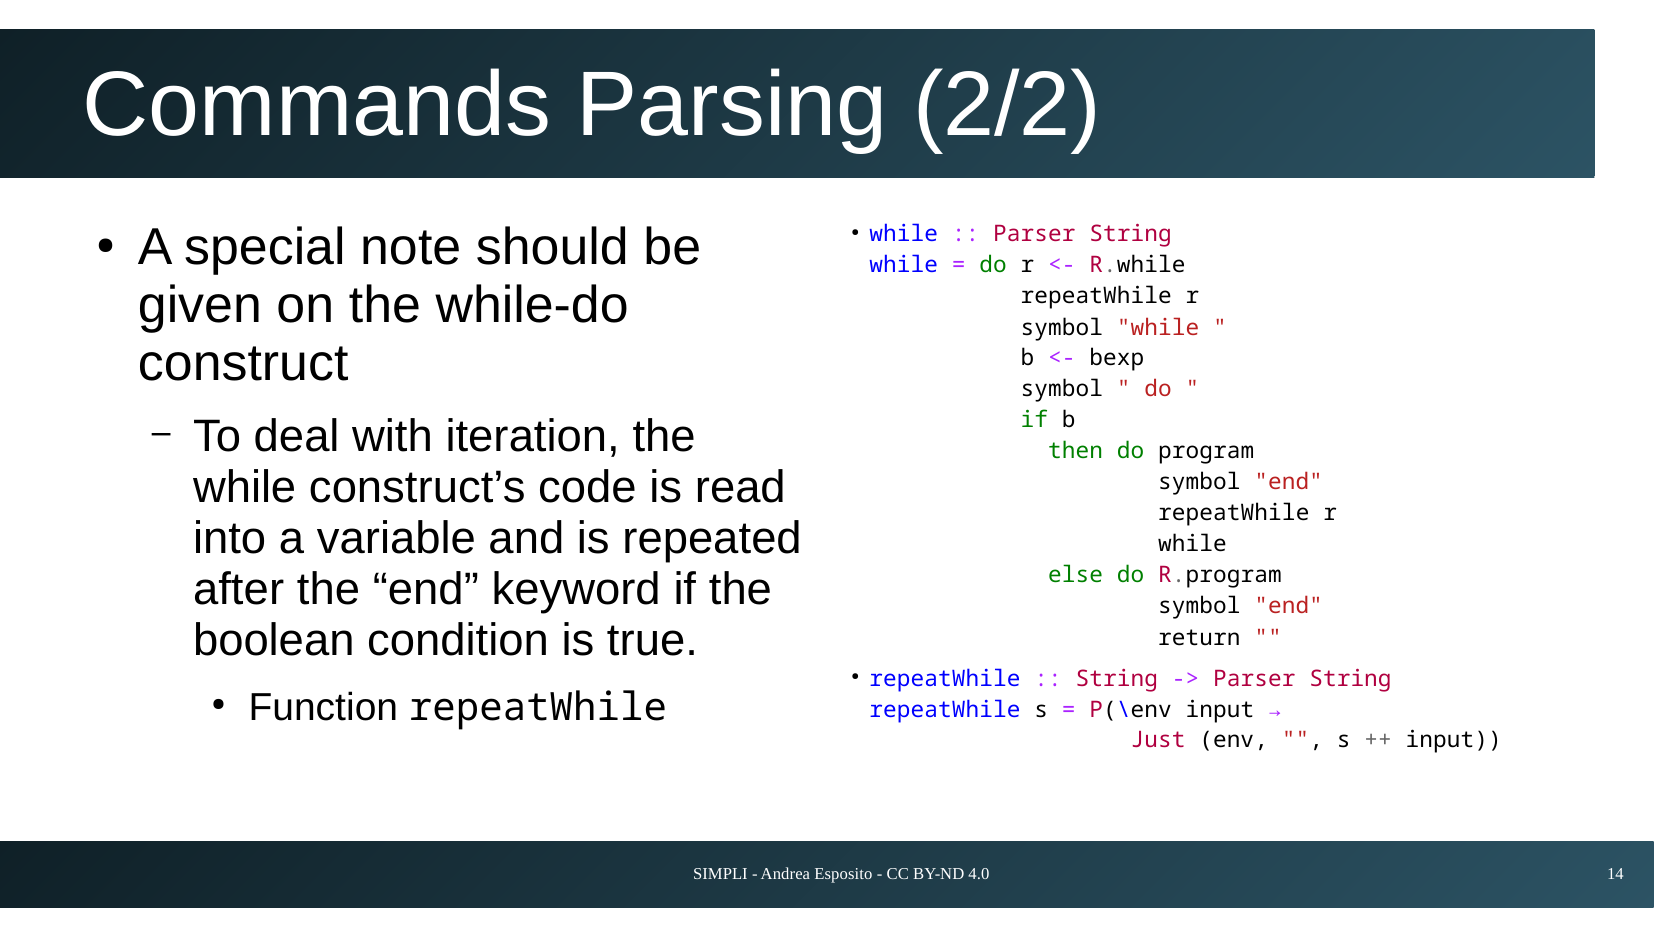

# Commands Parsing (2/2)
A special note should be given on the while-do construct
To deal with iteration, the while construct’s code is read into a variable and is repeated after the “end” keyword if the boolean condition is true.
Function repeatWhile
while :: Parser String
while = do r <- R.while
 repeatWhile r
 symbol "while "
 b <- bexp
 symbol " do "
 if b
 then do program
 symbol "end"
 repeatWhile r
 while
 else do R.program
 symbol "end"
 return ""
repeatWhile :: String -> Parser String
repeatWhile s = P(\env input →
 Just (env, "", s ++ input))
SIMPLI - Andrea Esposito - CC BY-ND 4.0
14